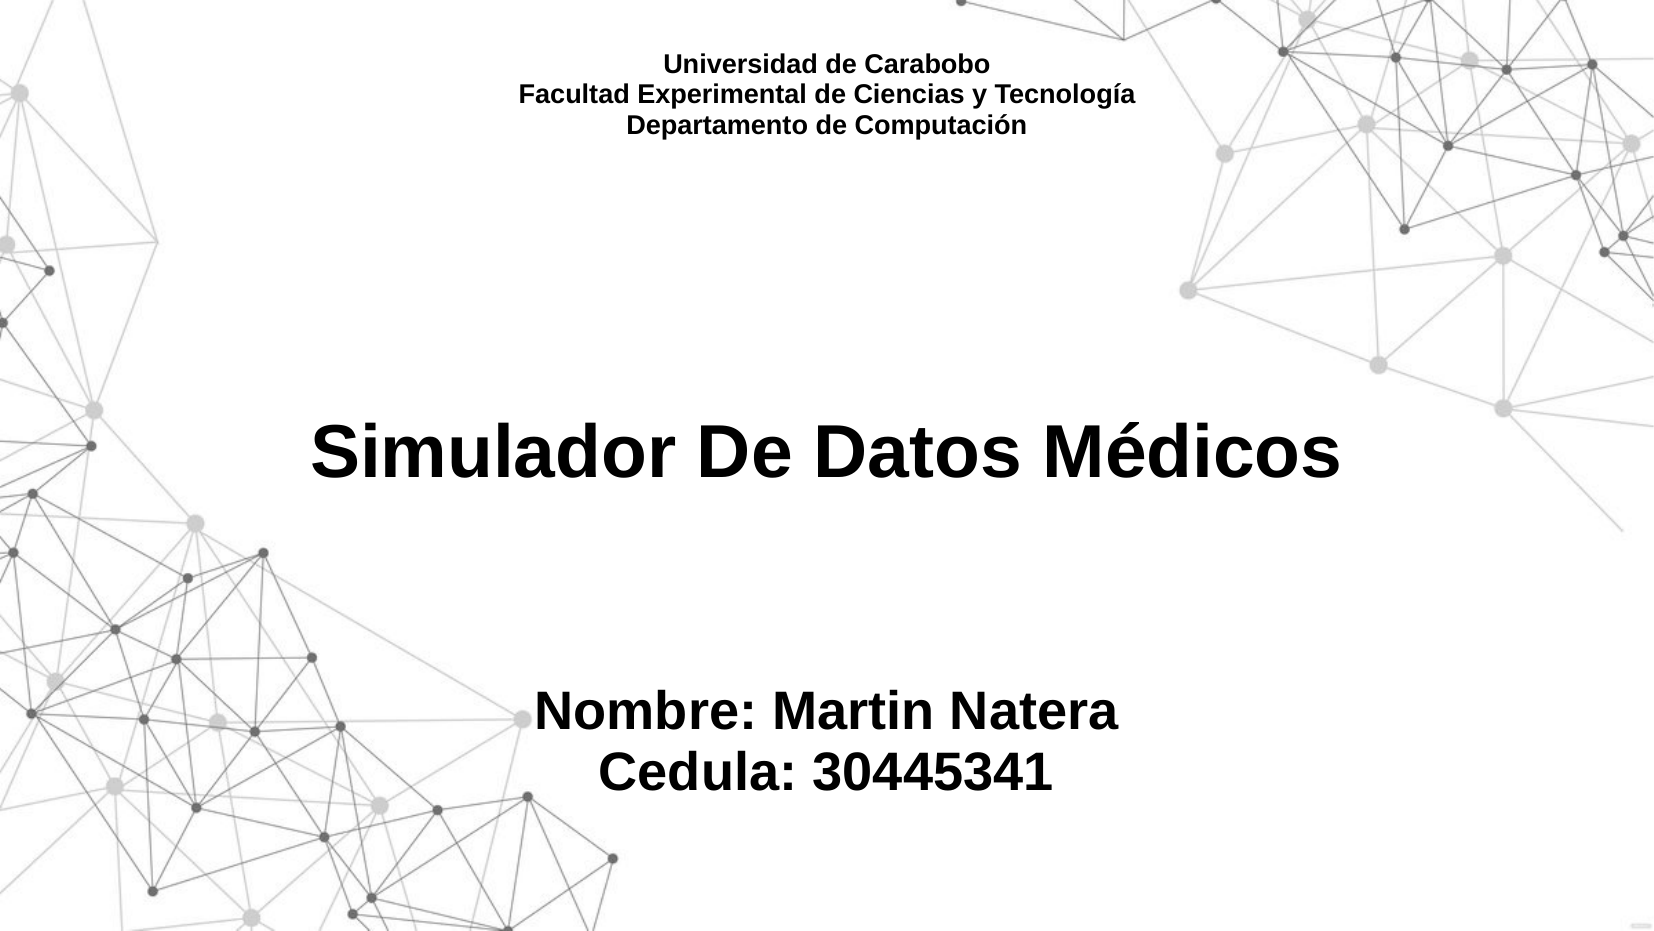

# Universidad de Carabobo Facultad Experimental de Ciencias y Tecnología Departamento de Computación
Simulador De Datos Médicos
Nombre: Martin Natera
Cedula: 30445341